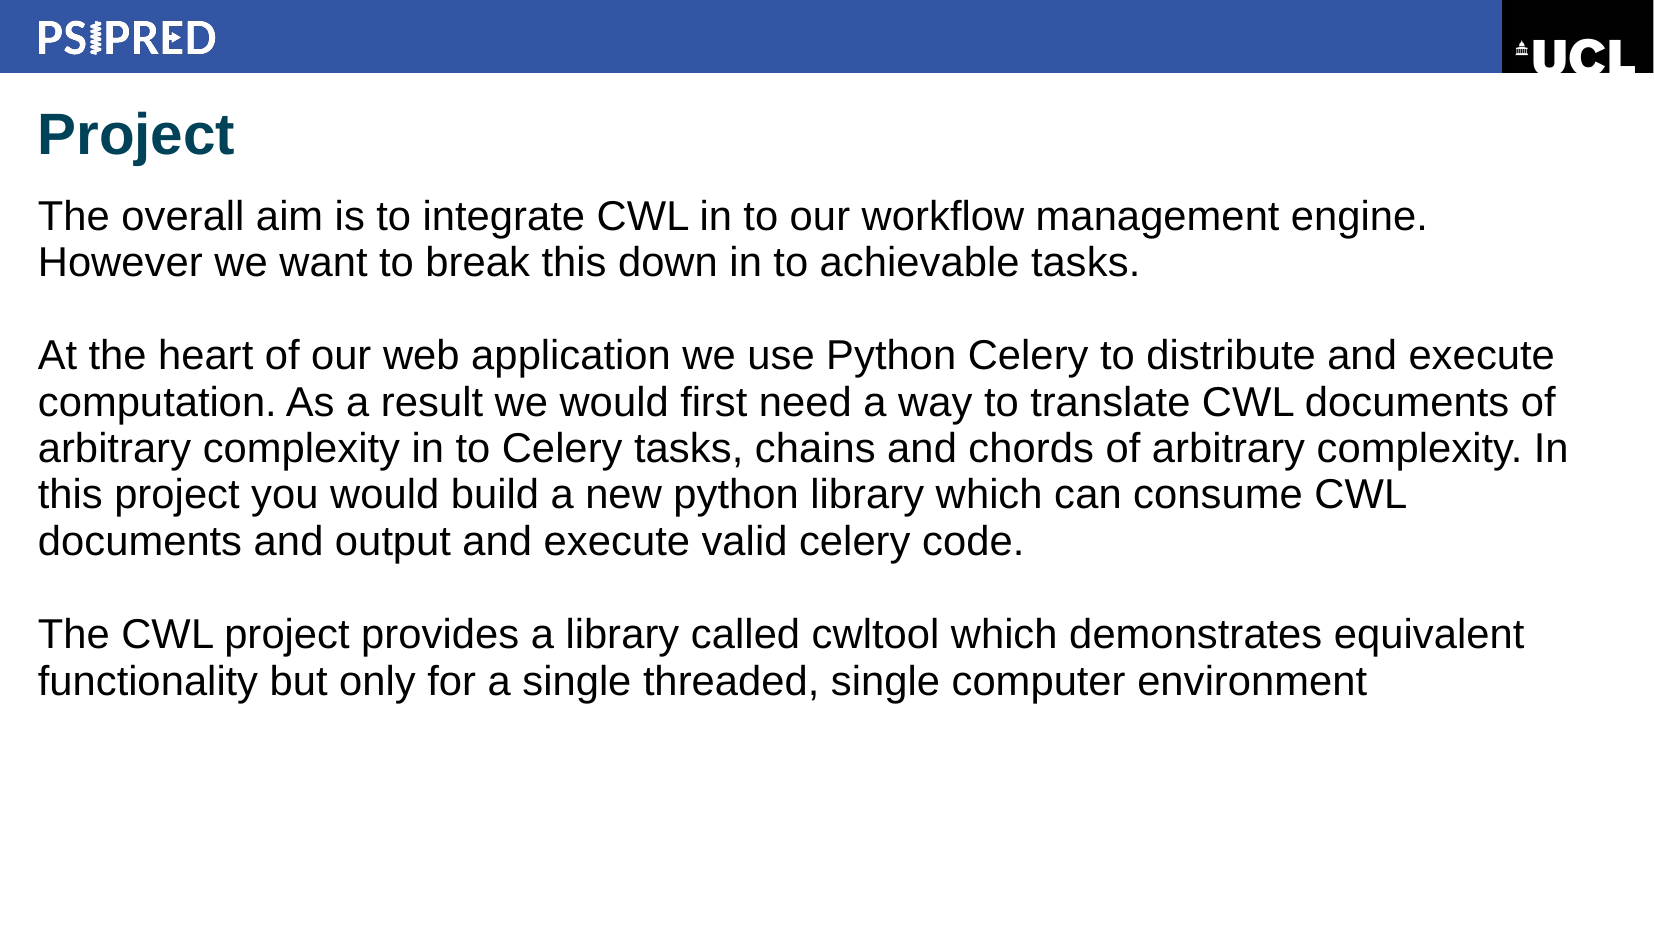

Project
The overall aim is to integrate CWL in to our workflow management engine. However we want to break this down in to achievable tasks.
At the heart of our web application we use Python Celery to distribute and execute computation. As a result we would first need a way to translate CWL documents of arbitrary complexity in to Celery tasks, chains and chords of arbitrary complexity. In this project you would build a new python library which can consume CWL documents and output and execute valid celery code.
The CWL project provides a library called cwltool which demonstrates equivalent functionality but only for a single threaded, single computer environment